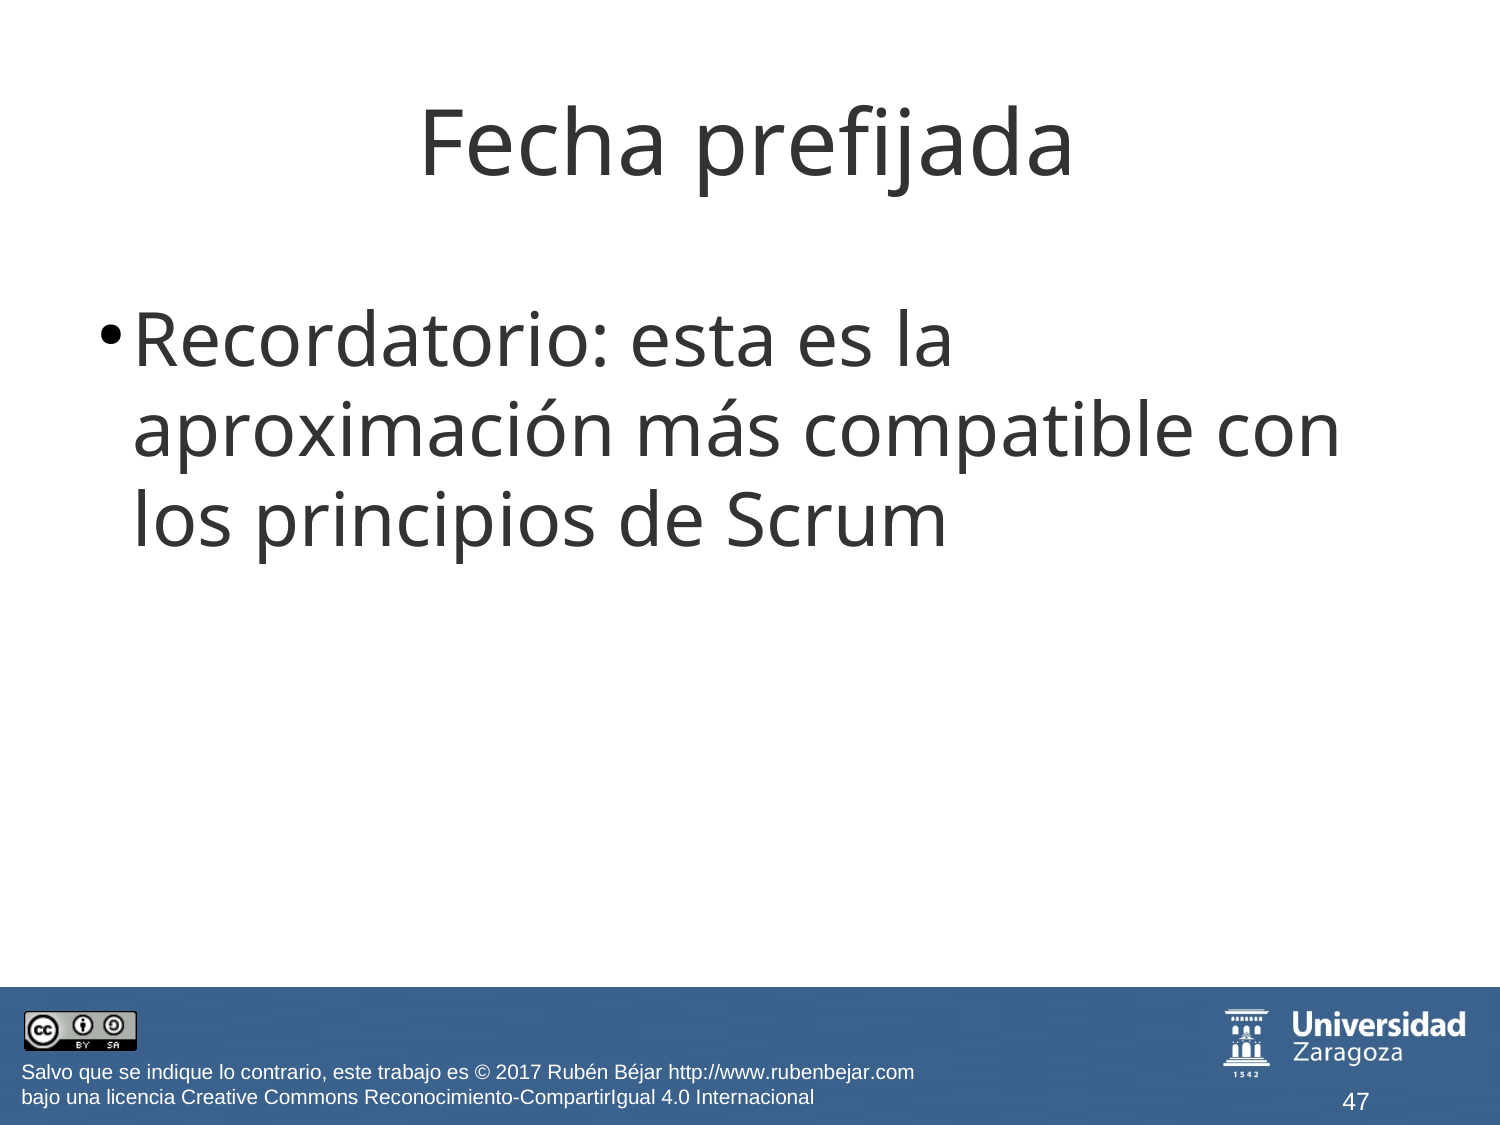

# Fecha prefijada
Recordatorio: esta es la aproximación más compatible con los principios de Scrum